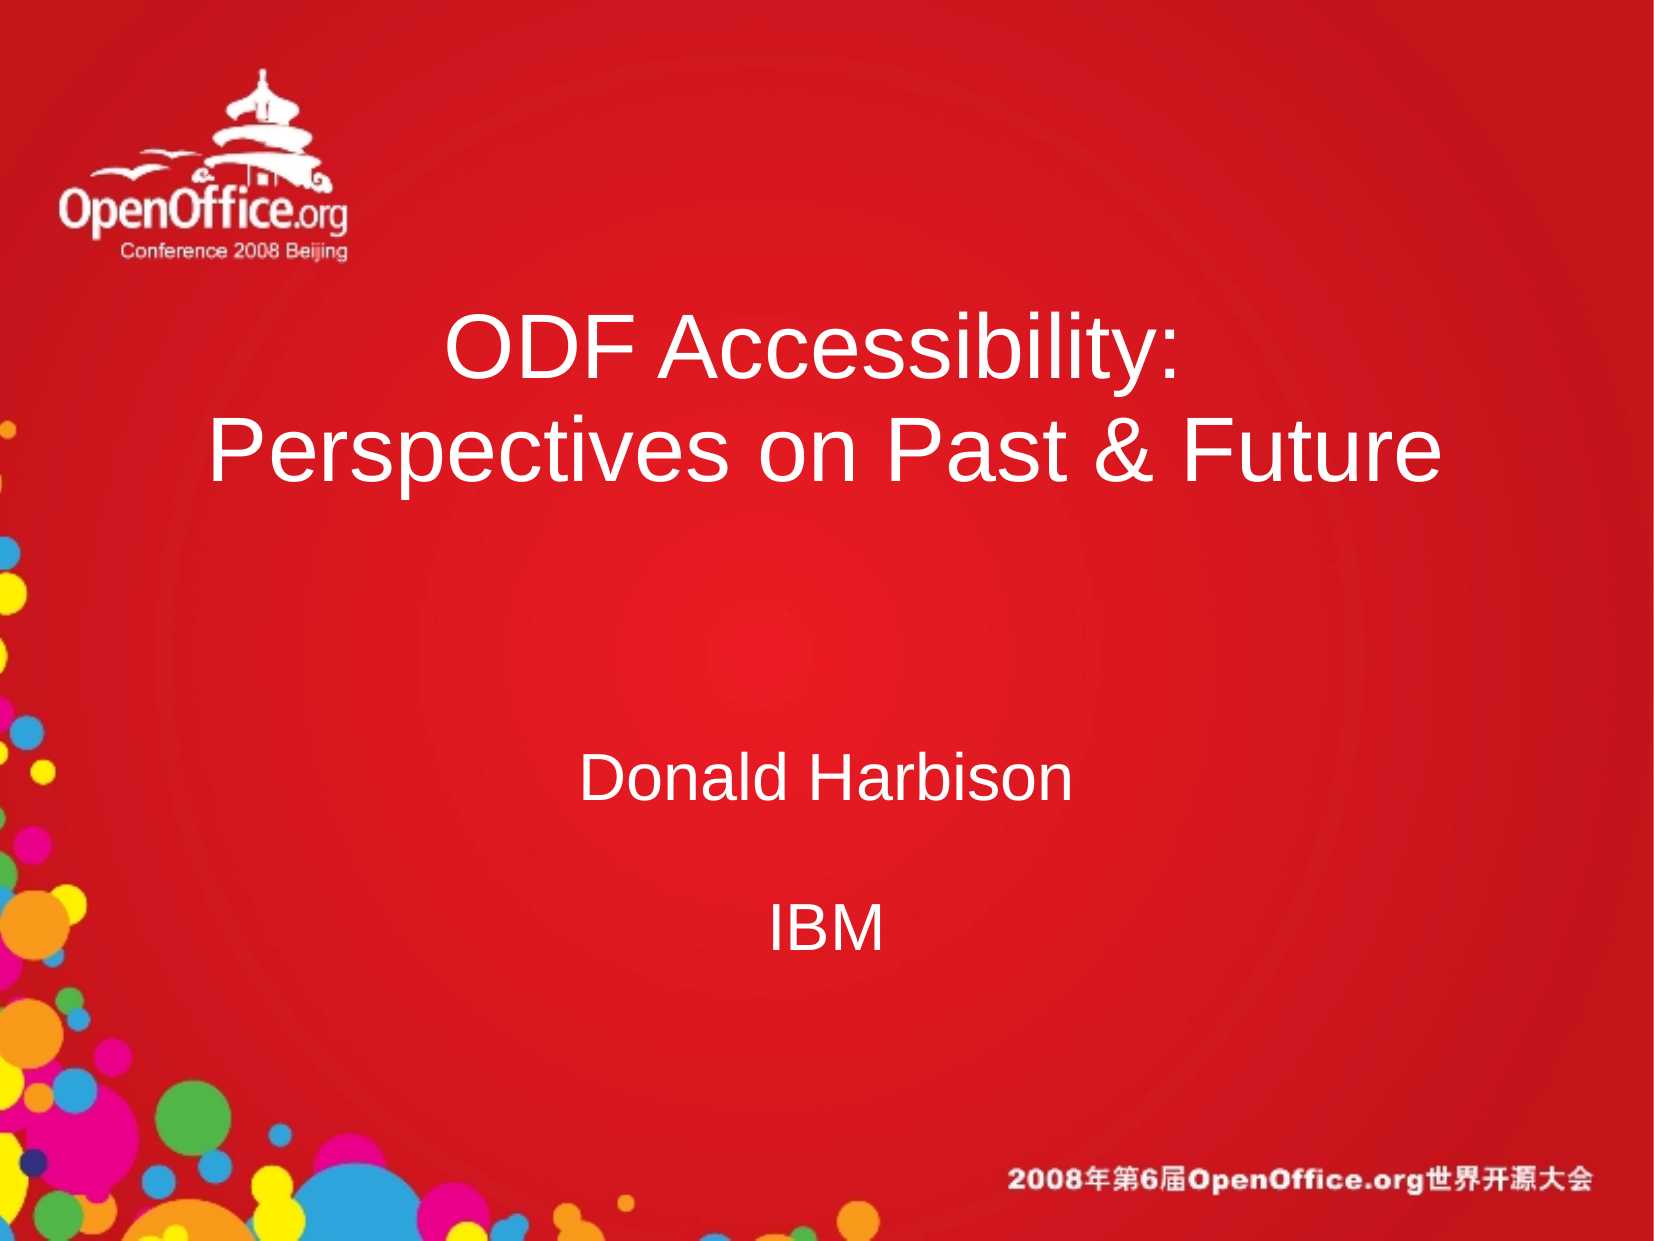

# ODF Accessibility: Perspectives on Past & Future
Donald Harbison
IBM